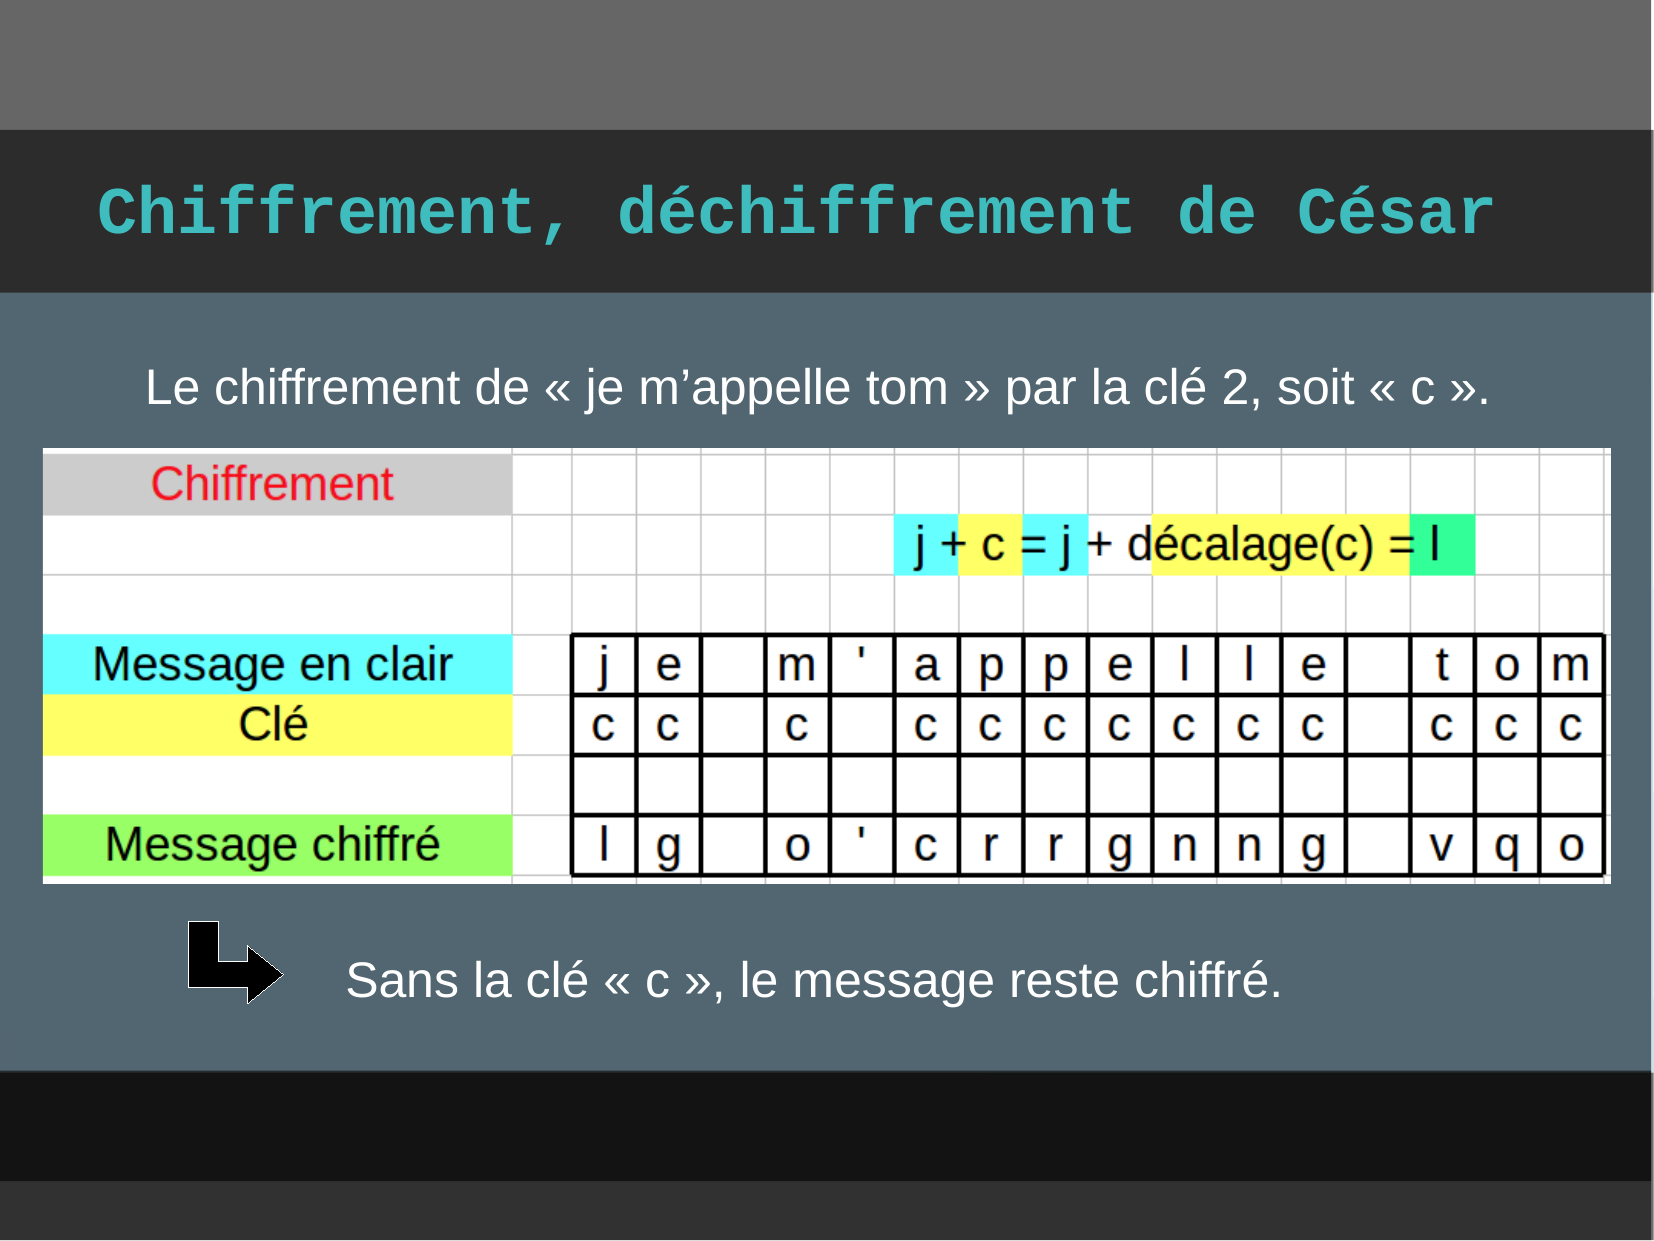

# Chiffrement, déchiffrement de César
Le chiffrement de « je m’appelle tom » par la clé 2, soit « c ».
Sans la clé « c », le message reste chiffré.
6